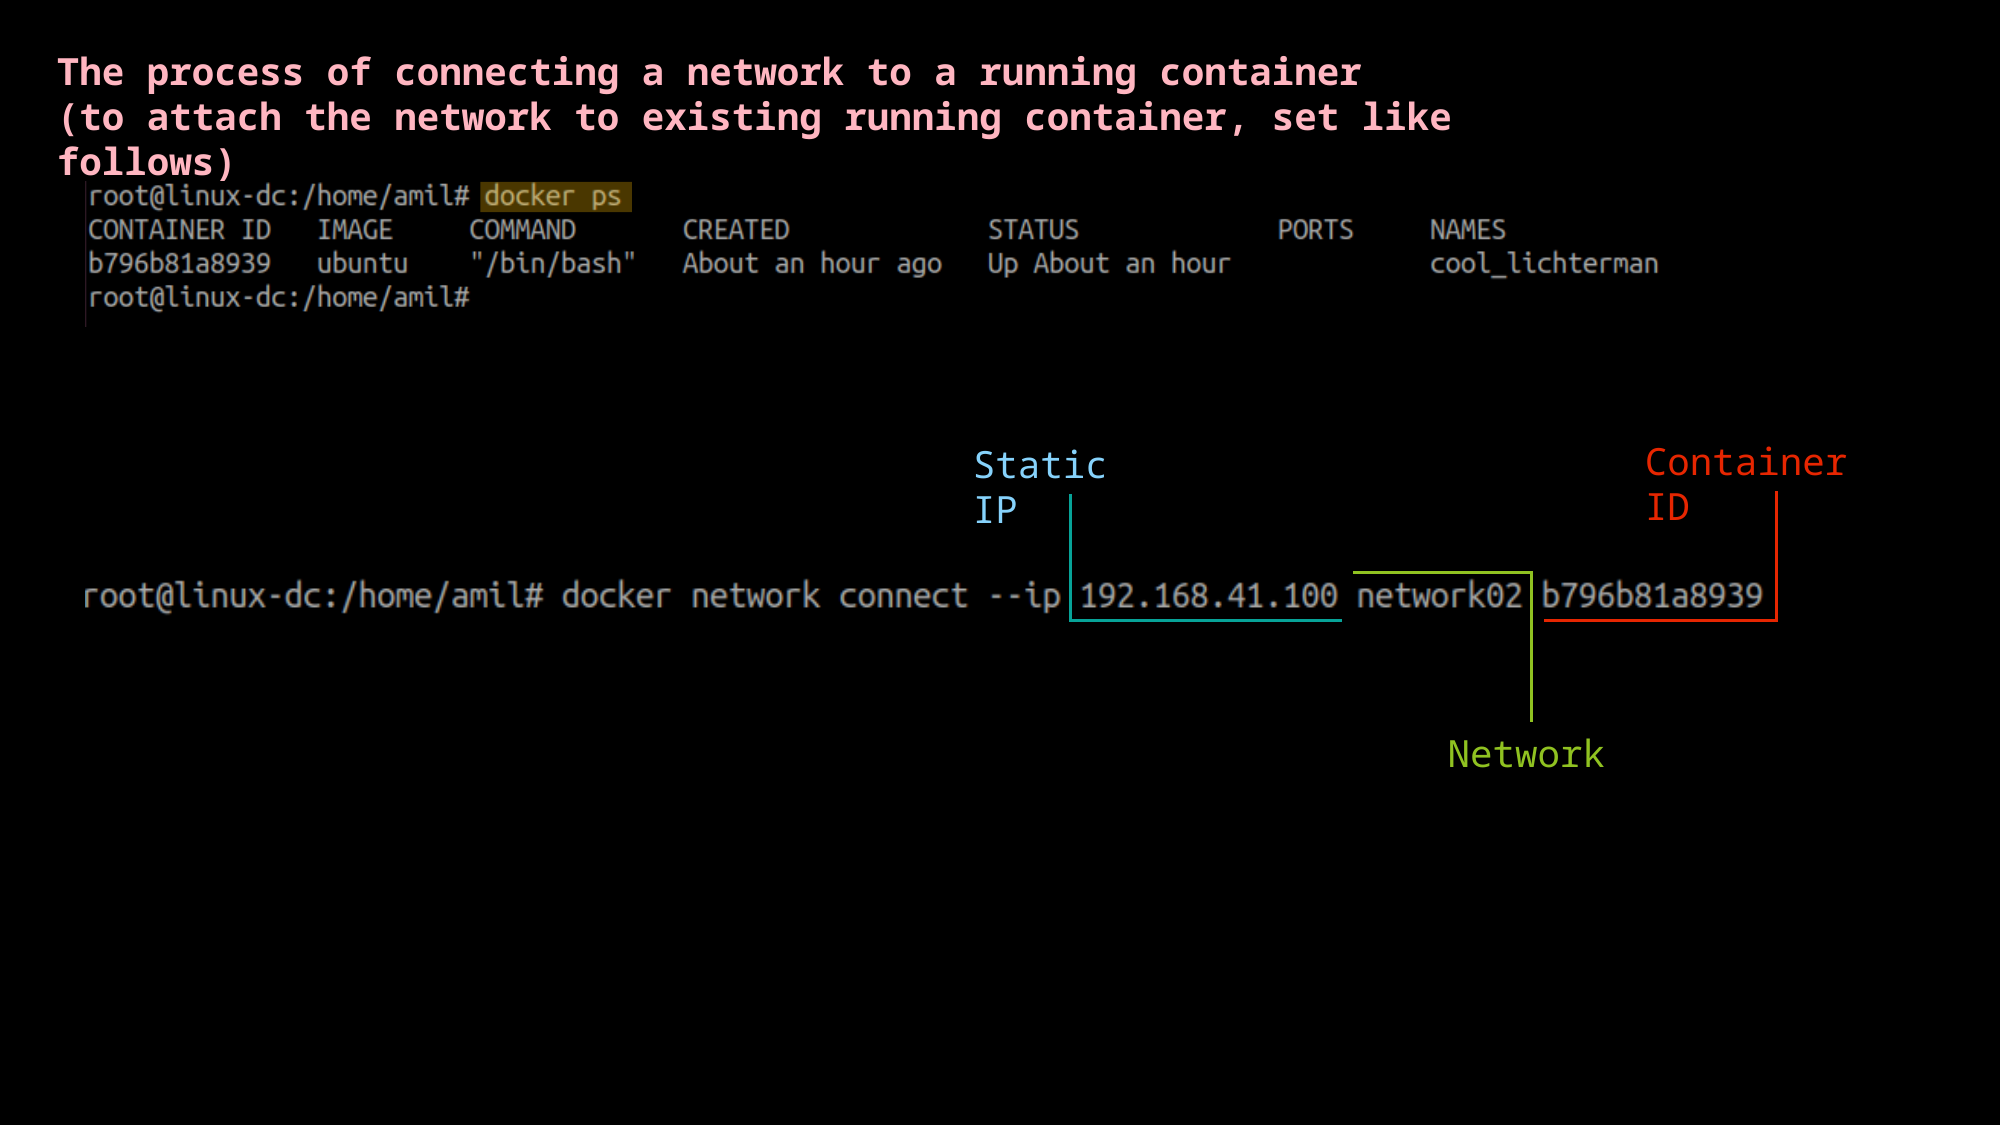

The process of connecting a network to a running container
(to attach the network to existing running container, set like follows)
Container ID
Static IP
Network